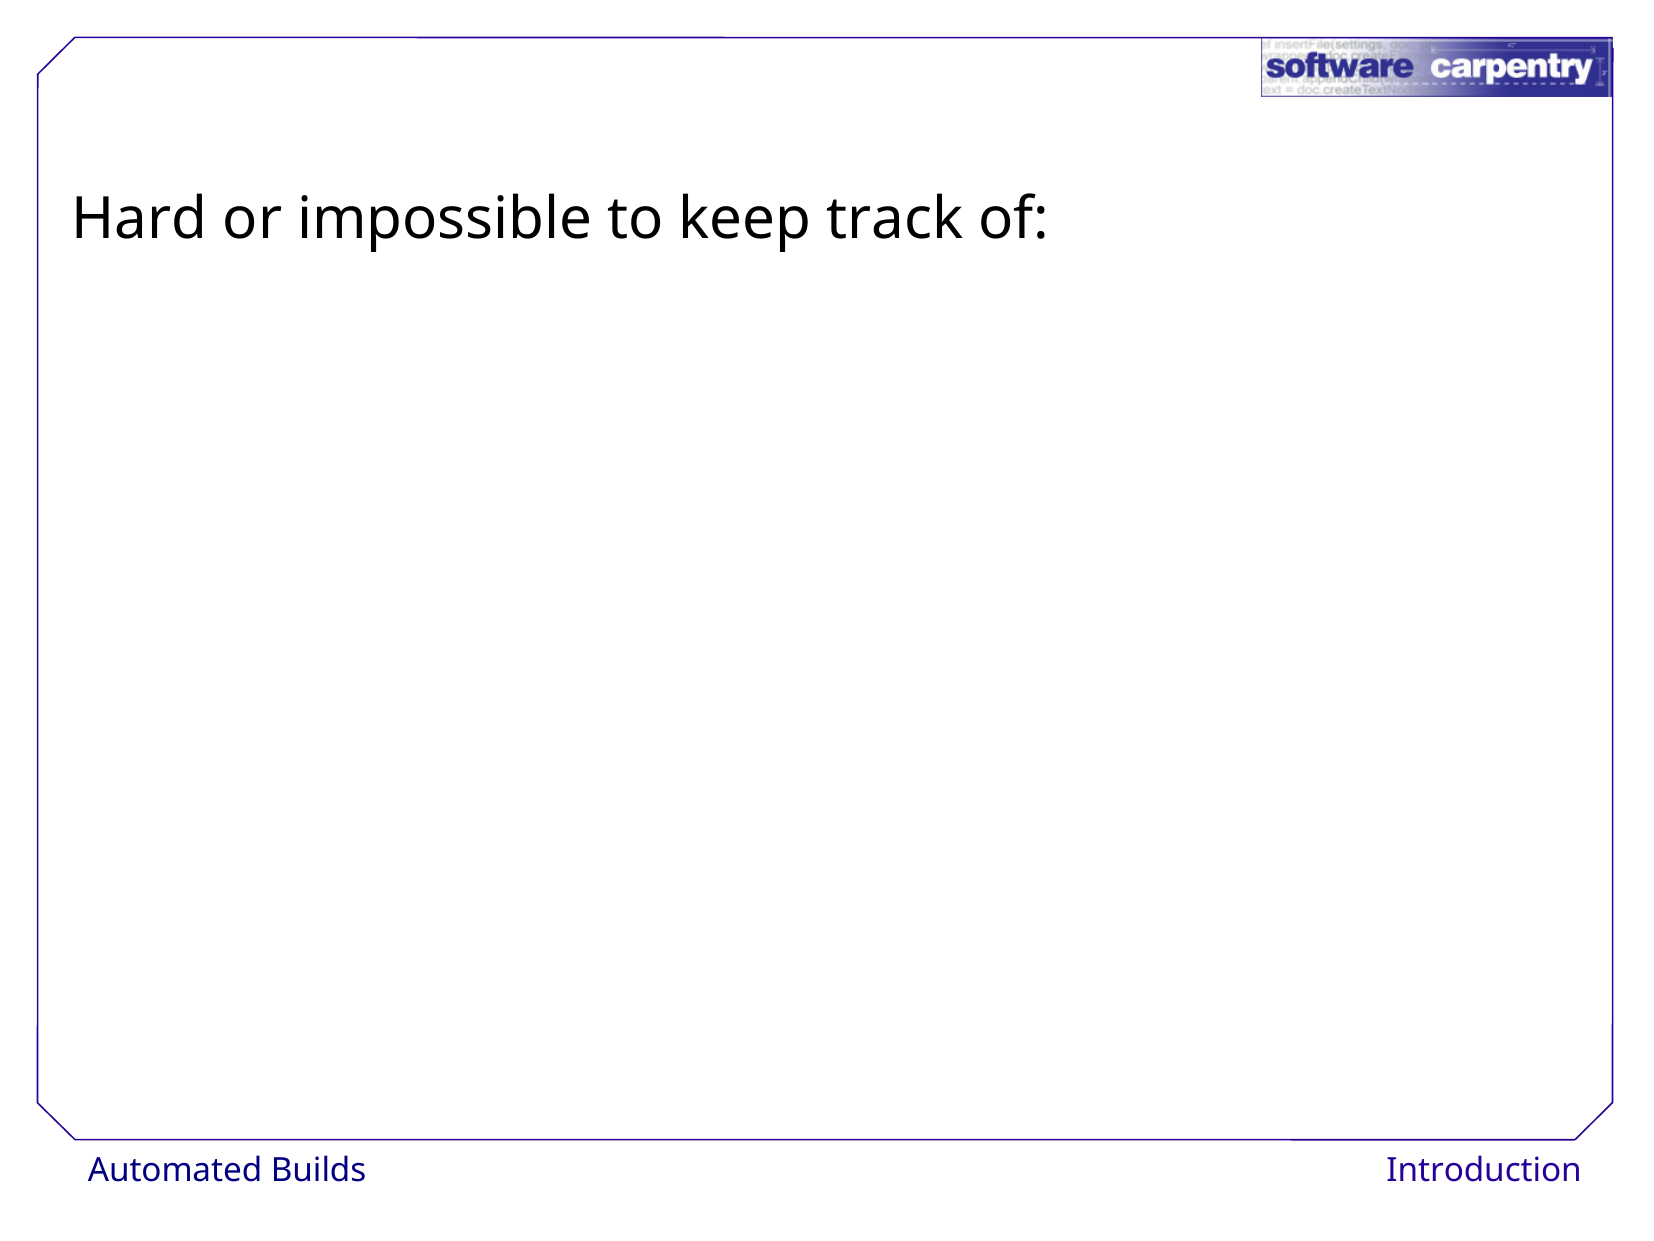

Hard or impossible to keep track of: